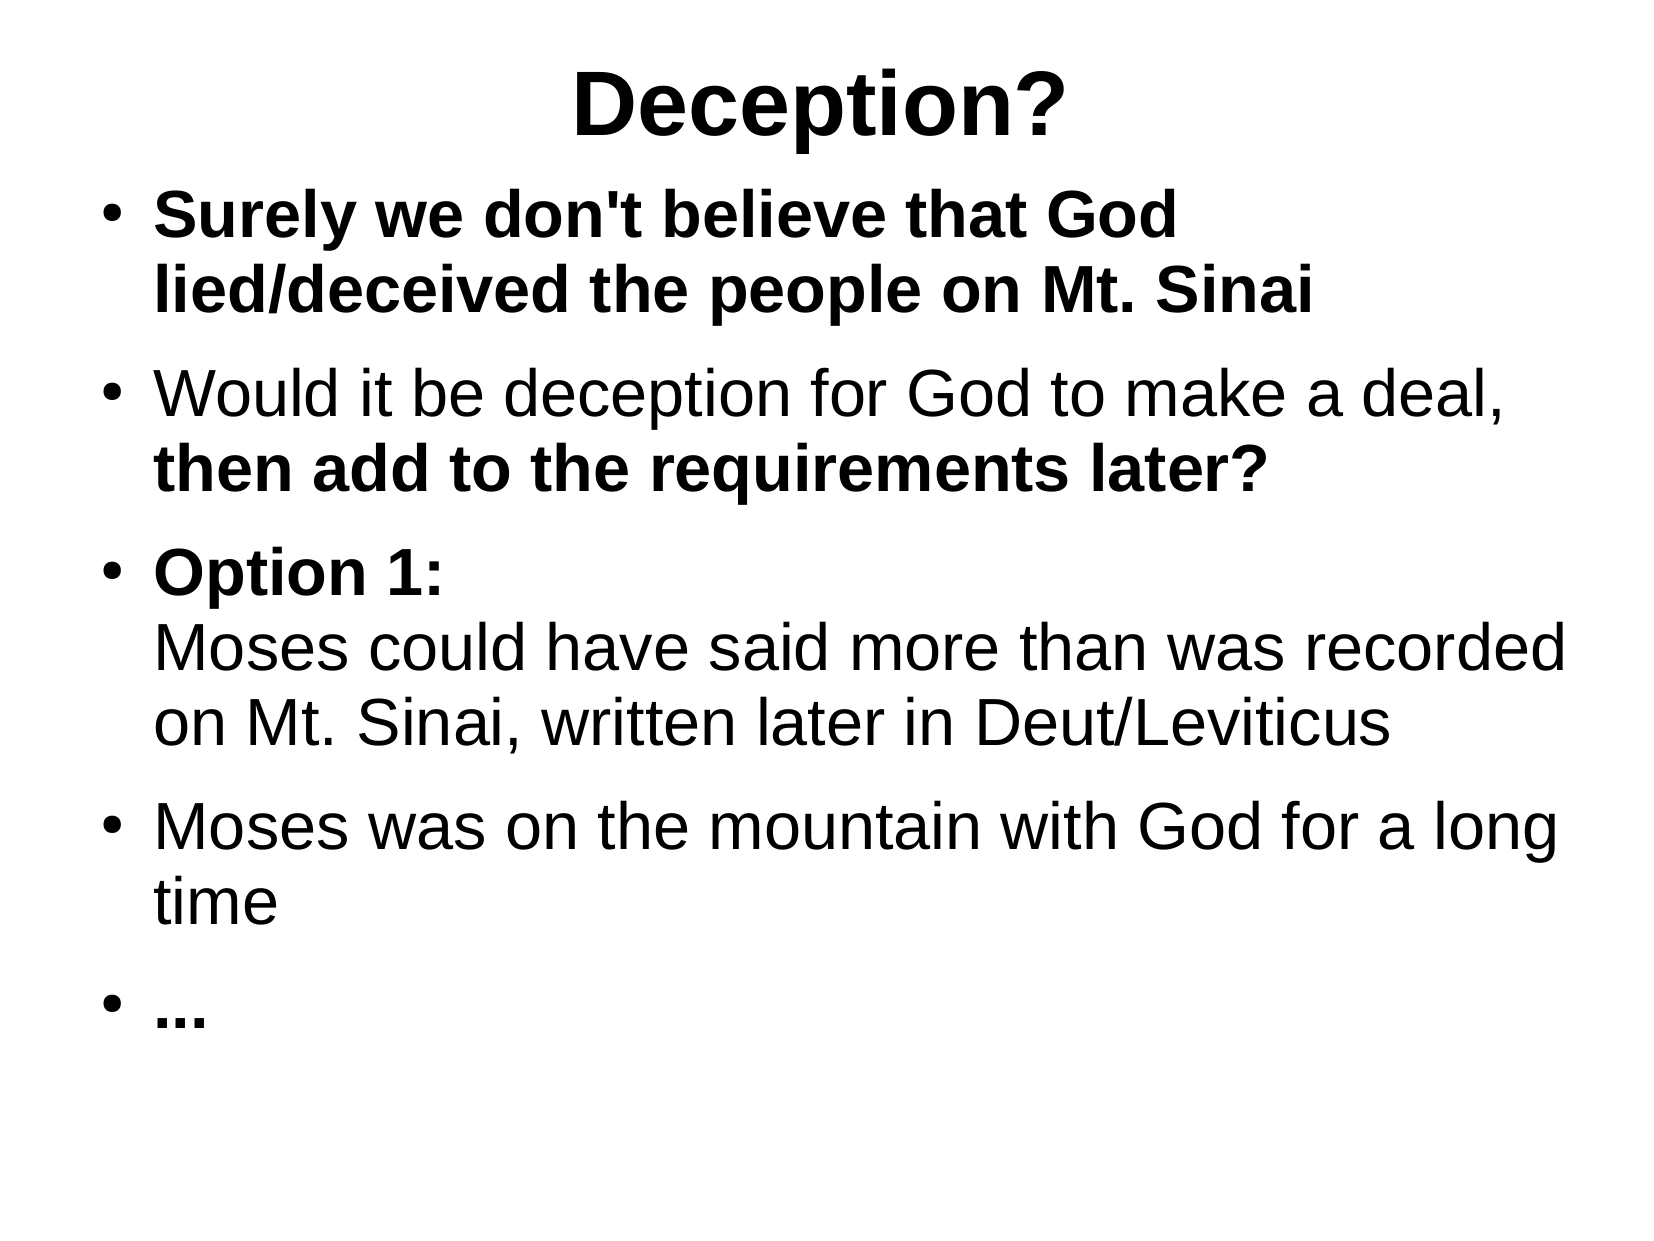

# Deception?
Surely we don't believe that God lied/deceived the people on Mt. Sinai
Would it be deception for God to make a deal,
then add to the requirements later?
Option 1:
Moses could have said more than was recorded on Mt. Sinai, written later in Deut/Leviticus
Moses was on the mountain with God for a long time
...